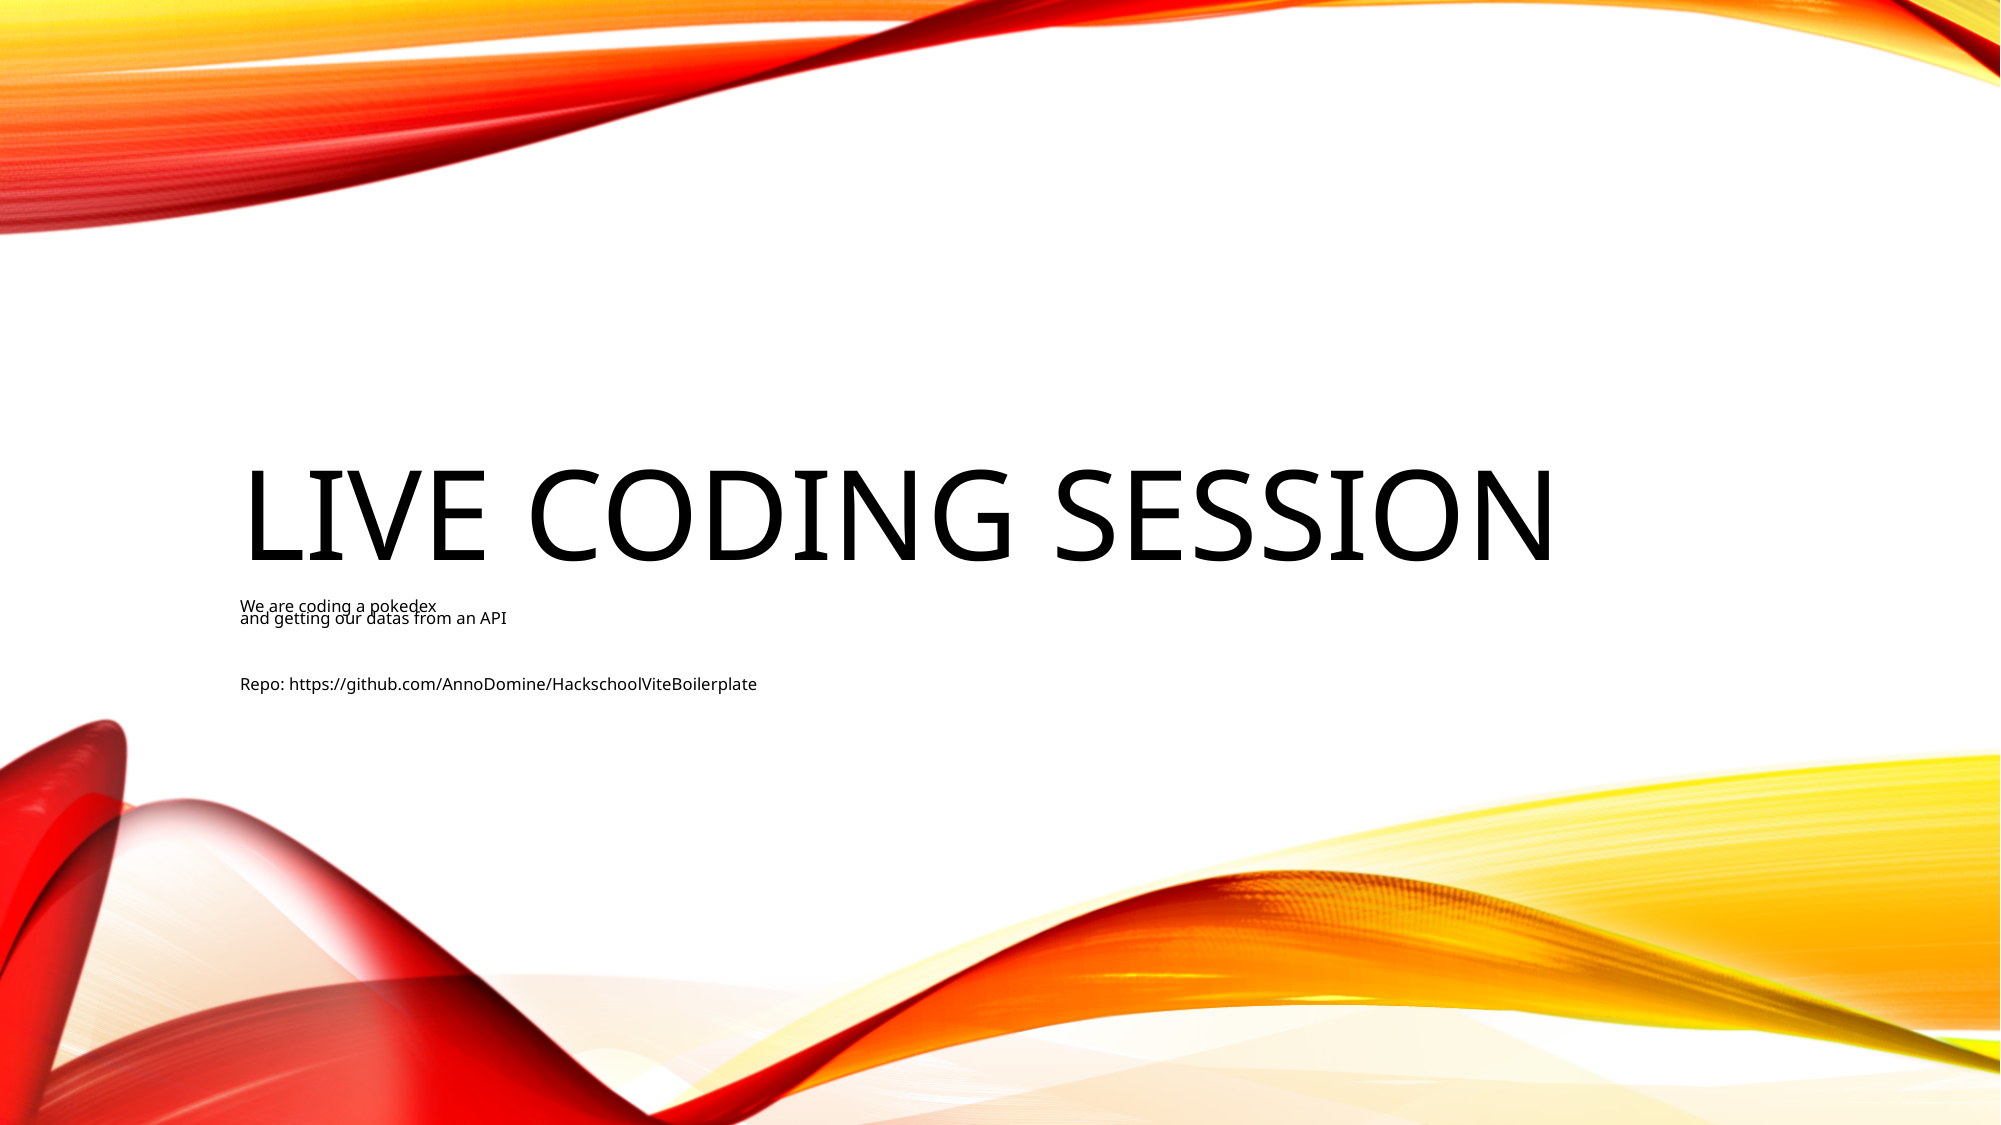

# Live coding session
We are coding a pokedex
and getting our datas from an API
Repo: https://github.com/AnnoDomine/HackschoolViteBoilerplate